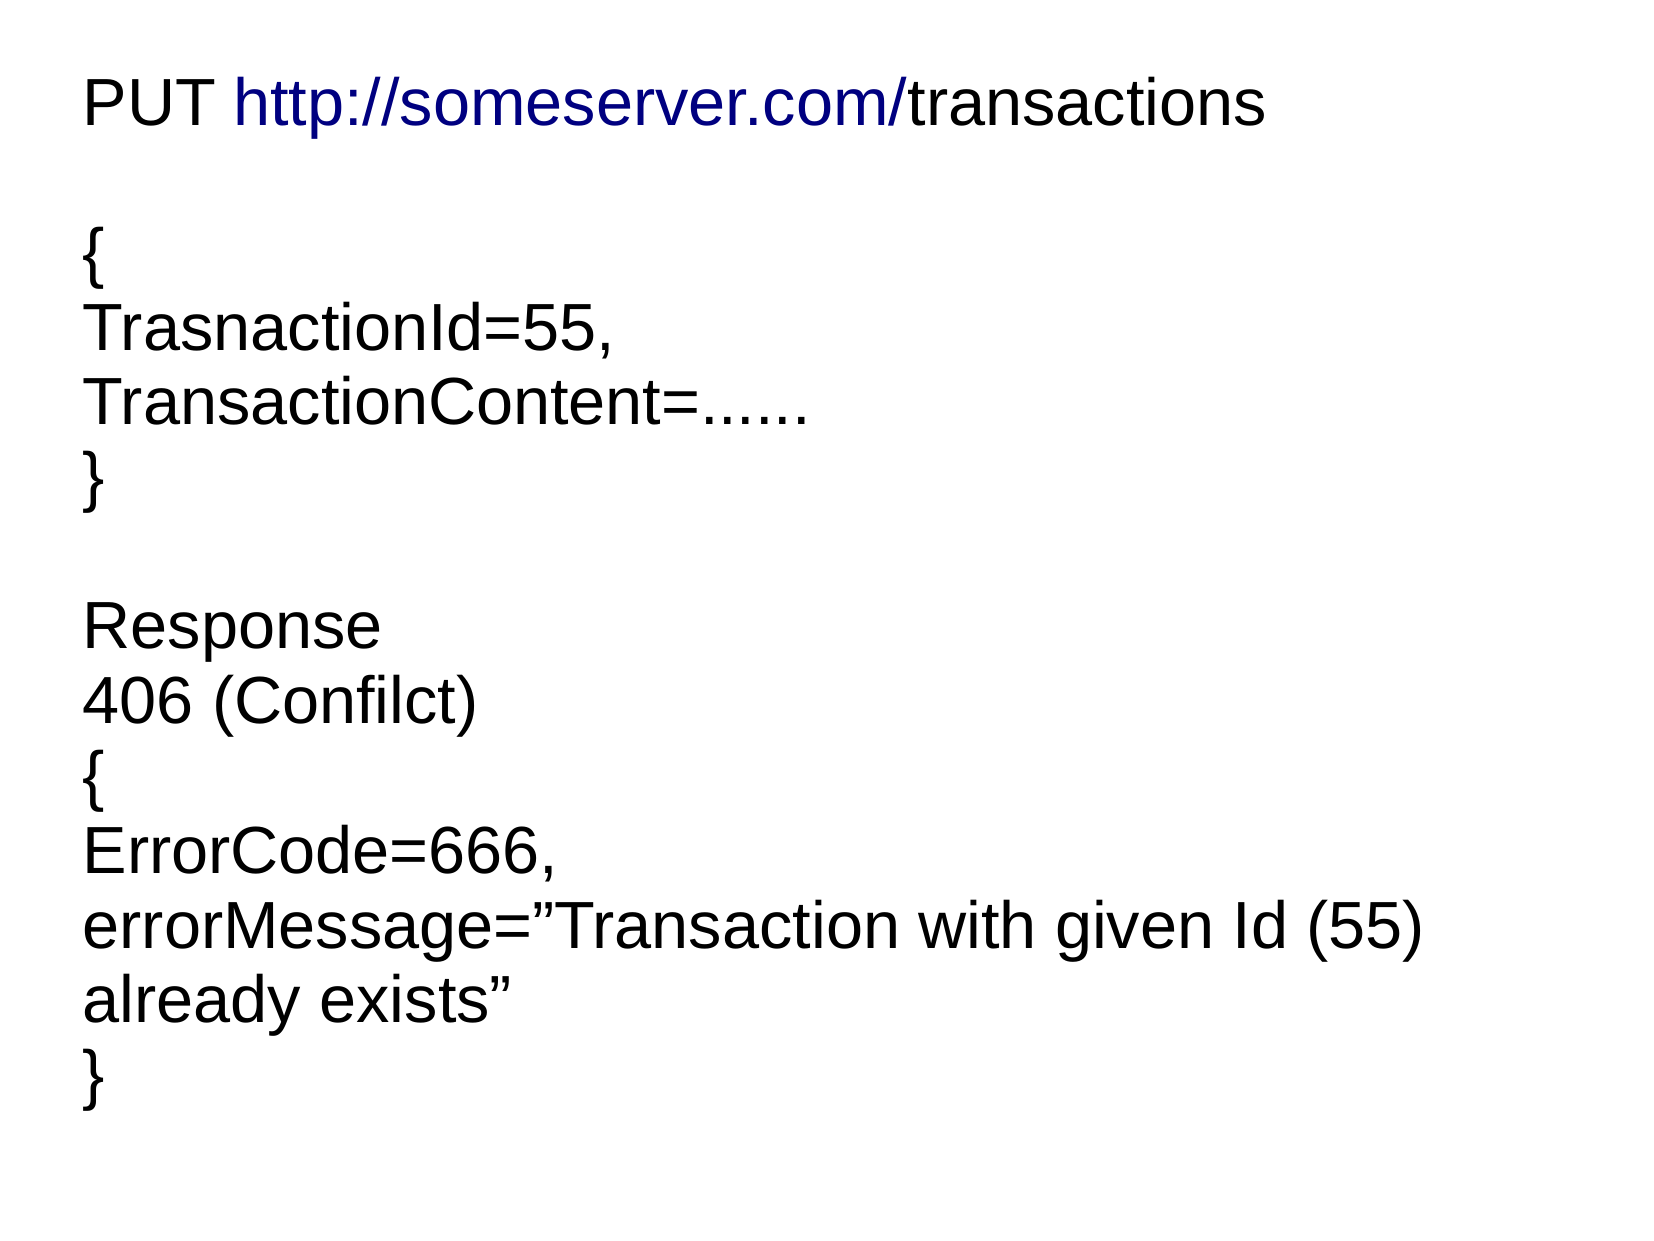

# PUT http://someserver.com/transactions
{
TrasnactionId=55,
TransactionContent=......
}
Response
406 (Confilct)
{
ErrorCode=666,
errorMessage=”Transaction with given Id (55) already exists”
}